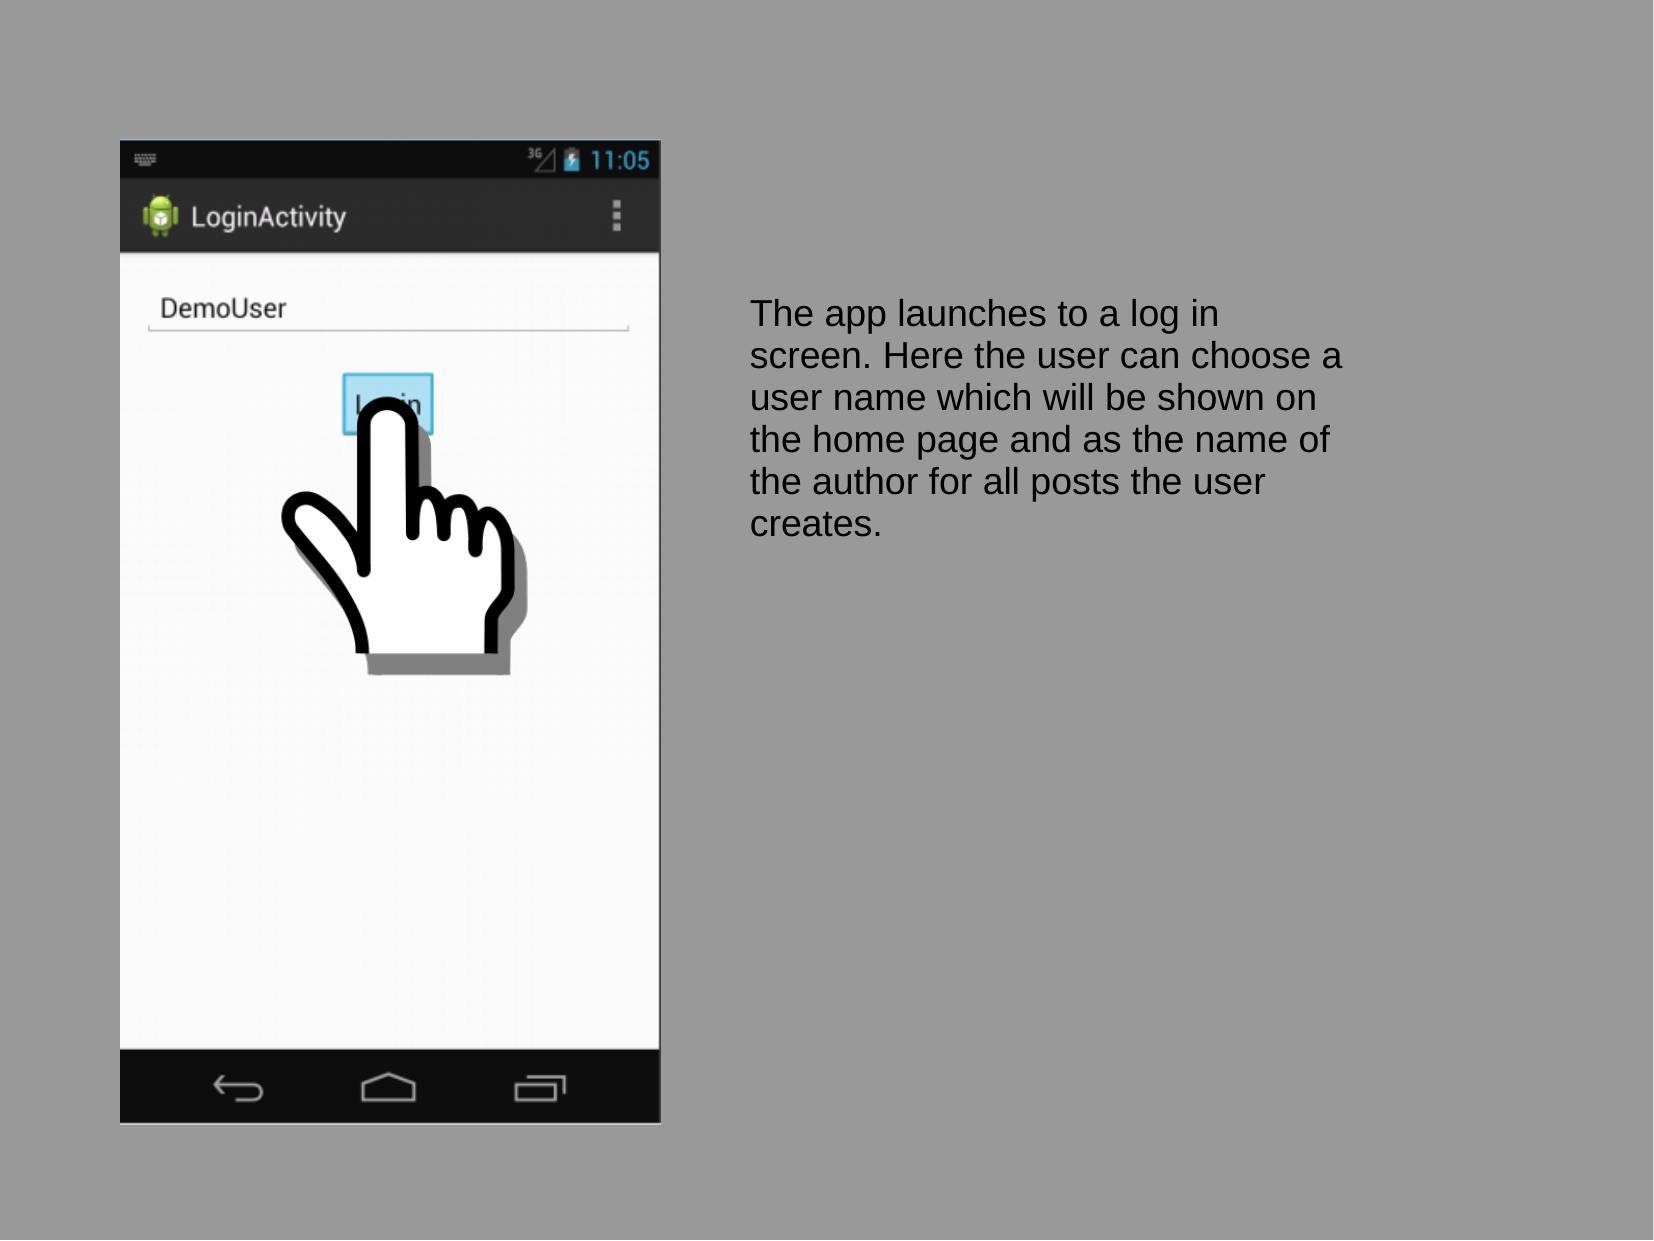

The app launches to a log in screen. Here the user can choose a user name which will be shown on the home page and as the name of the author for all posts the user creates.